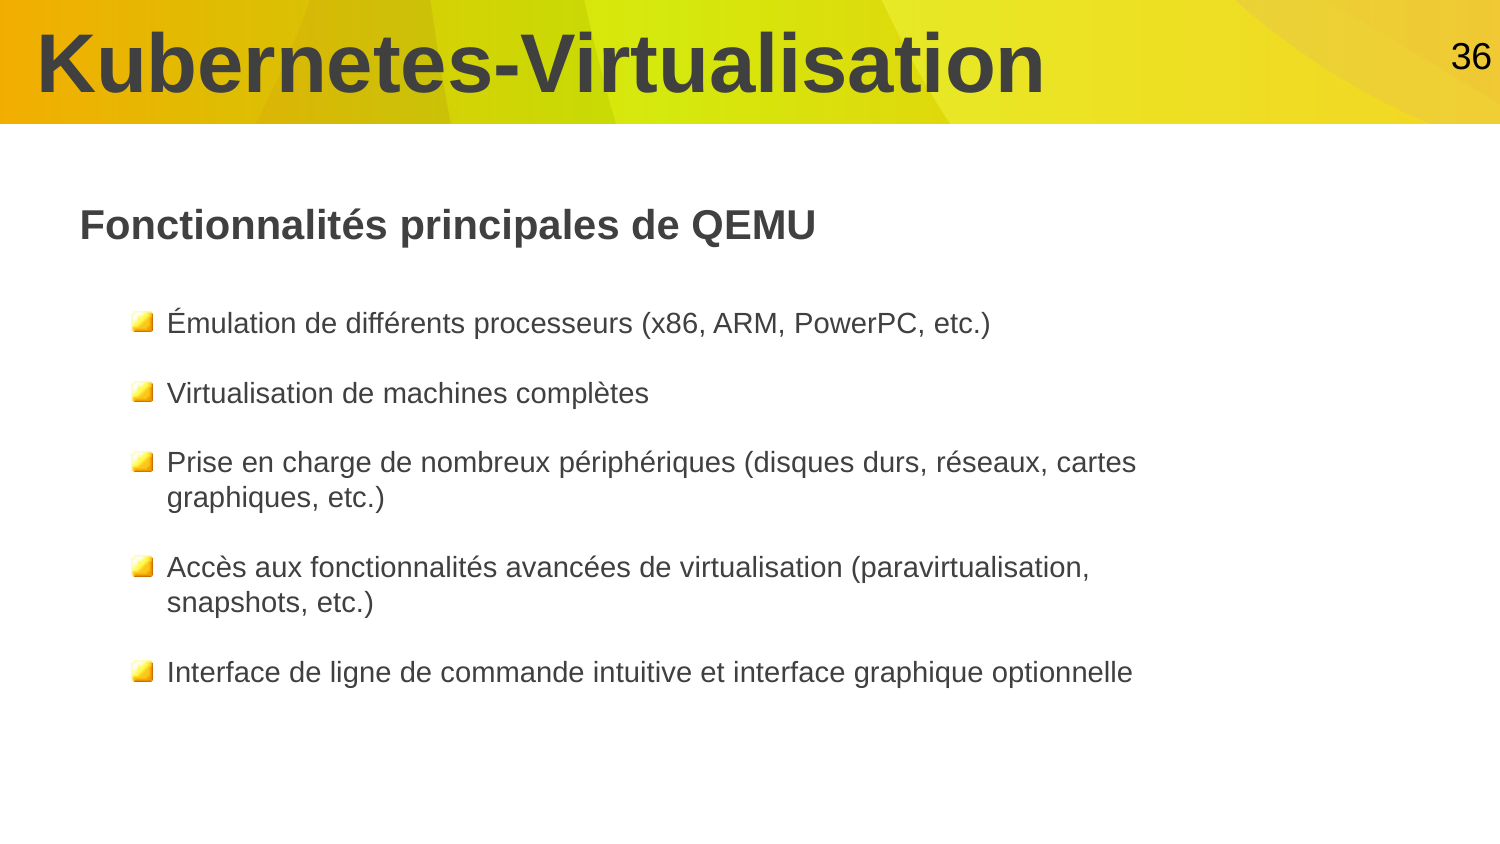

Kubernetes-Virtualisation
Fonctionnalités principales de QEMU
Émulation de différents processeurs (x86, ARM, PowerPC, etc.)
Virtualisation de machines complètes
Prise en charge de nombreux périphériques (disques durs, réseaux, cartes graphiques, etc.)
Accès aux fonctionnalités avancées de virtualisation (paravirtualisation, snapshots, etc.)
Interface de ligne de commande intuitive et interface graphique optionnelle